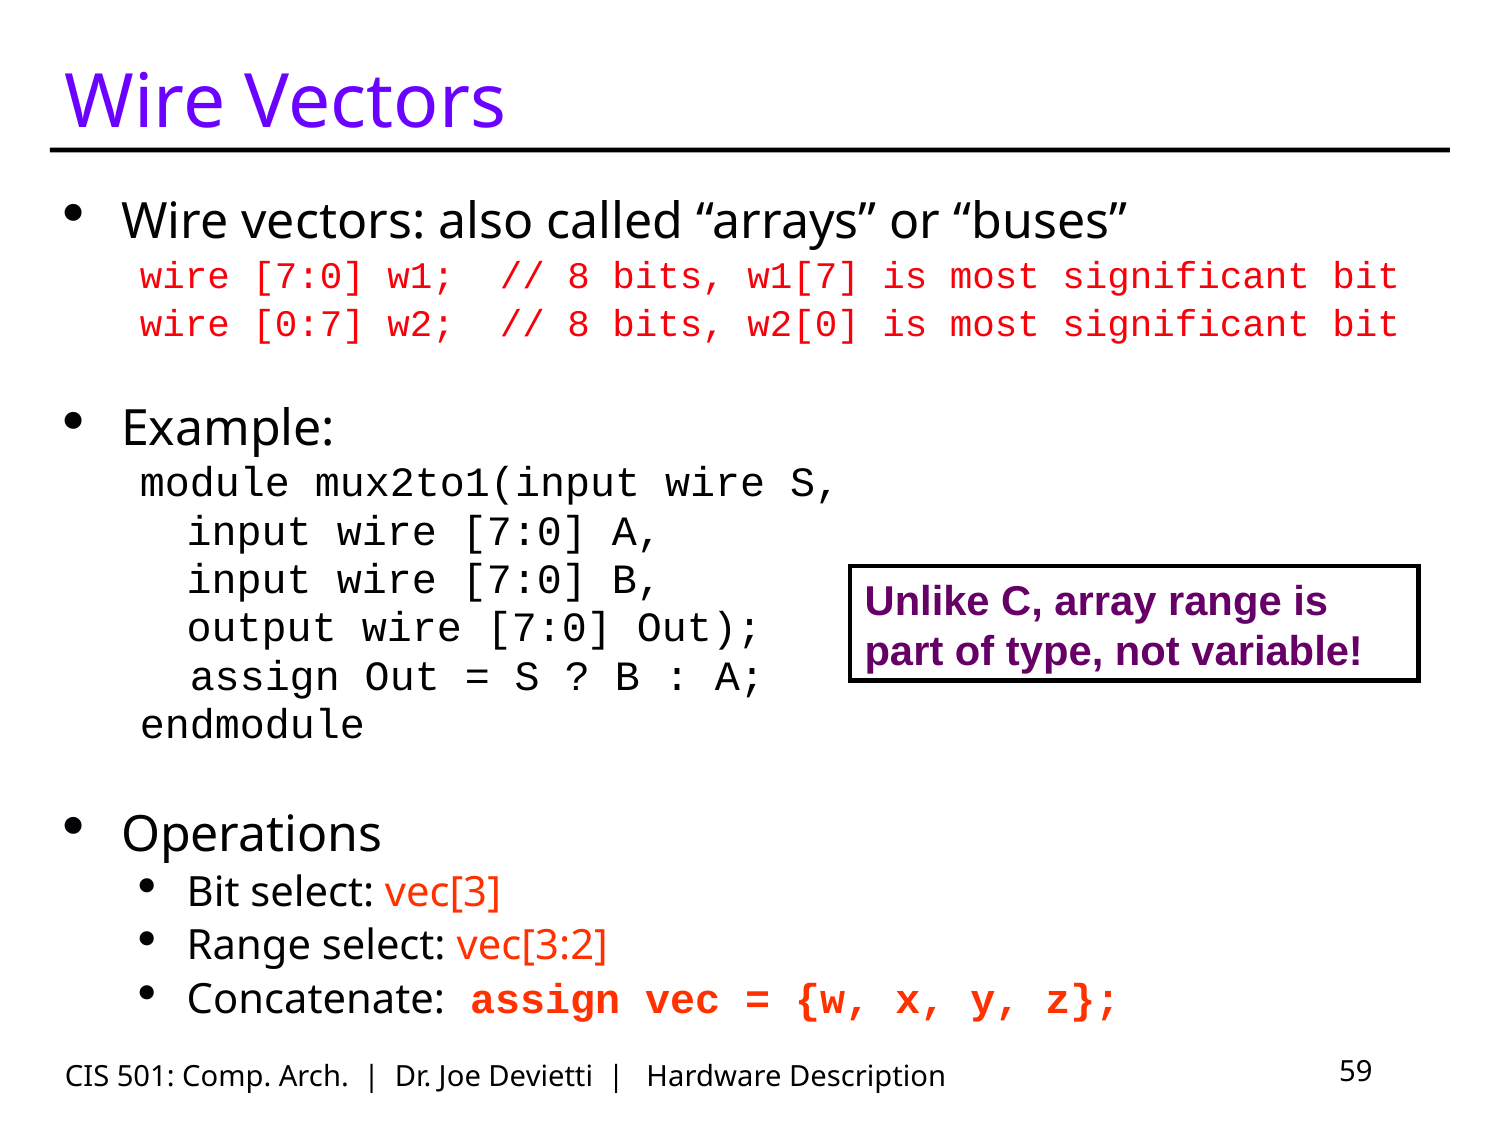

Wire Vectors
Wire vectors: also called “arrays” or “buses”
wire [7:0] w1; // 8 bits, w1[7] is most significant bit
wire [0:7] w2; // 8 bits, w2[0] is most significant bit
Example:
module mux2to1(input wire S,
	input wire [7:0] A,
	input wire [7:0] B,
	output wire [7:0] Out);
 assign Out = S ? B : A;
endmodule
Operations
Bit select: vec[3]
Range select: vec[3:2]
Concatenate: assign vec = {w, x, y, z};
Unlike C, array range is part of type, not variable!
CIS 501: Comp. Arch. | Dr. Joe Devietti | Hardware Description